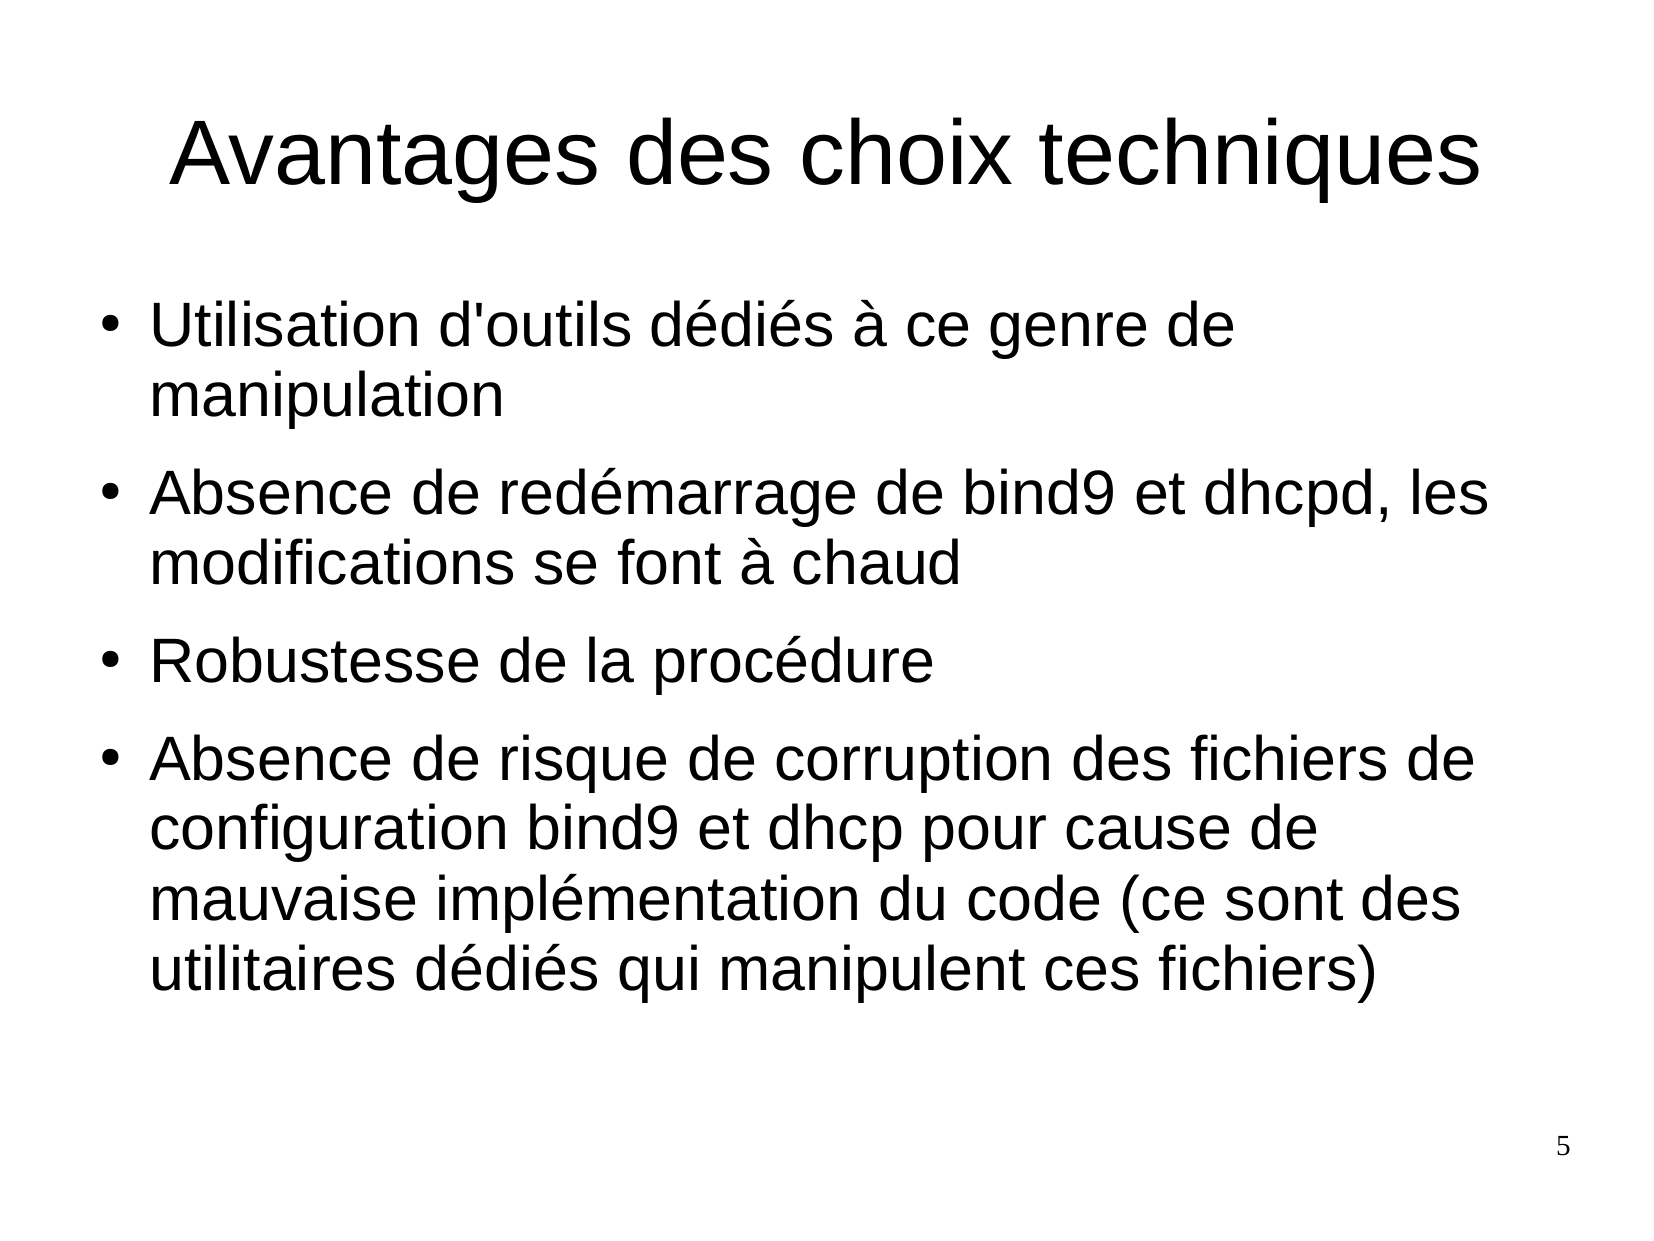

# Avantages des choix techniques
Utilisation d'outils dédiés à ce genre de manipulation
Absence de redémarrage de bind9 et dhcpd, les modifications se font à chaud
Robustesse de la procédure
Absence de risque de corruption des fichiers de configuration bind9 et dhcp pour cause de mauvaise implémentation du code (ce sont des utilitaires dédiés qui manipulent ces fichiers)
5